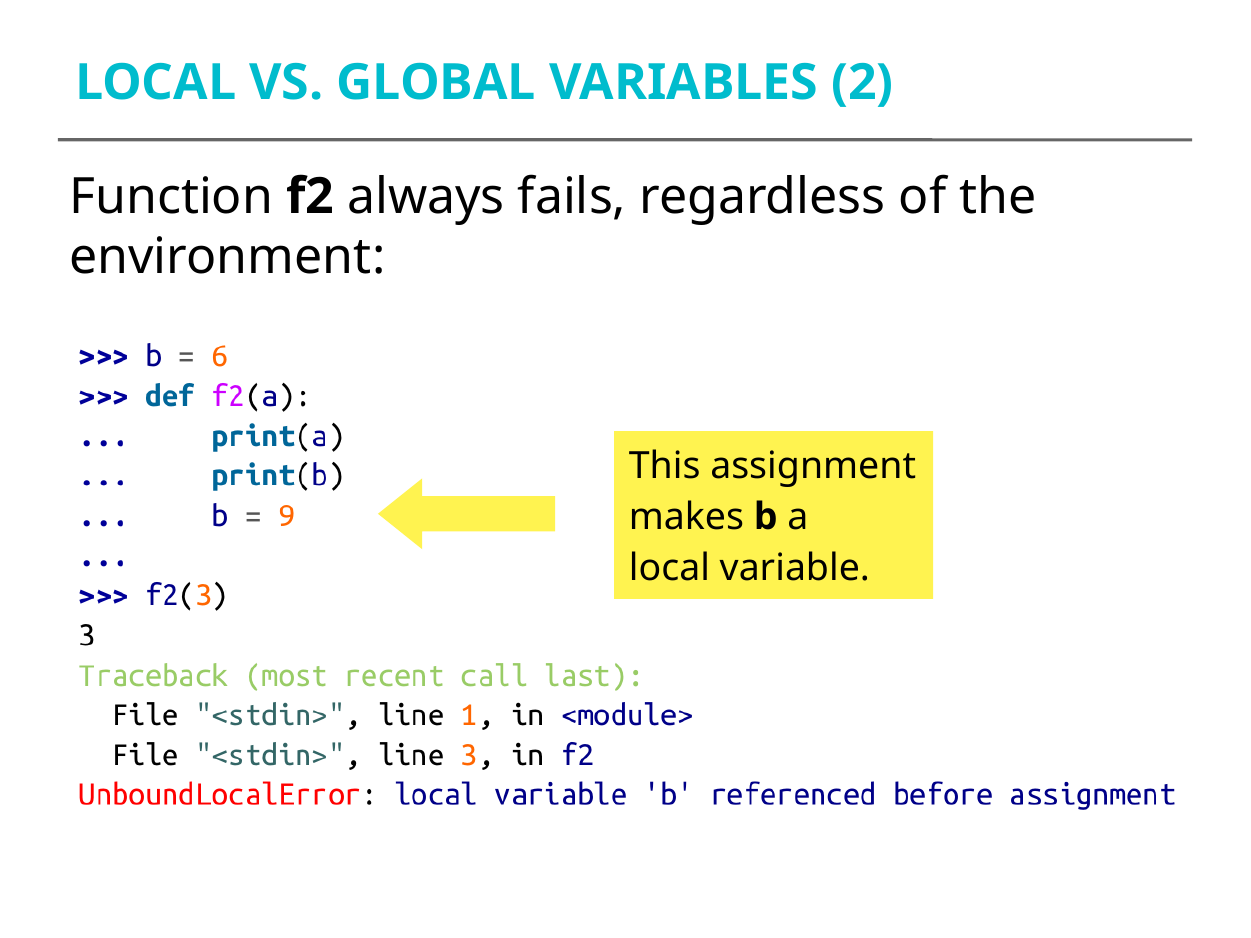

# LOCAL VS. GLOBAL VARIABLES (2)
Function f2 always fails, regardless of the environment:
This assignment makes b a
local variable.